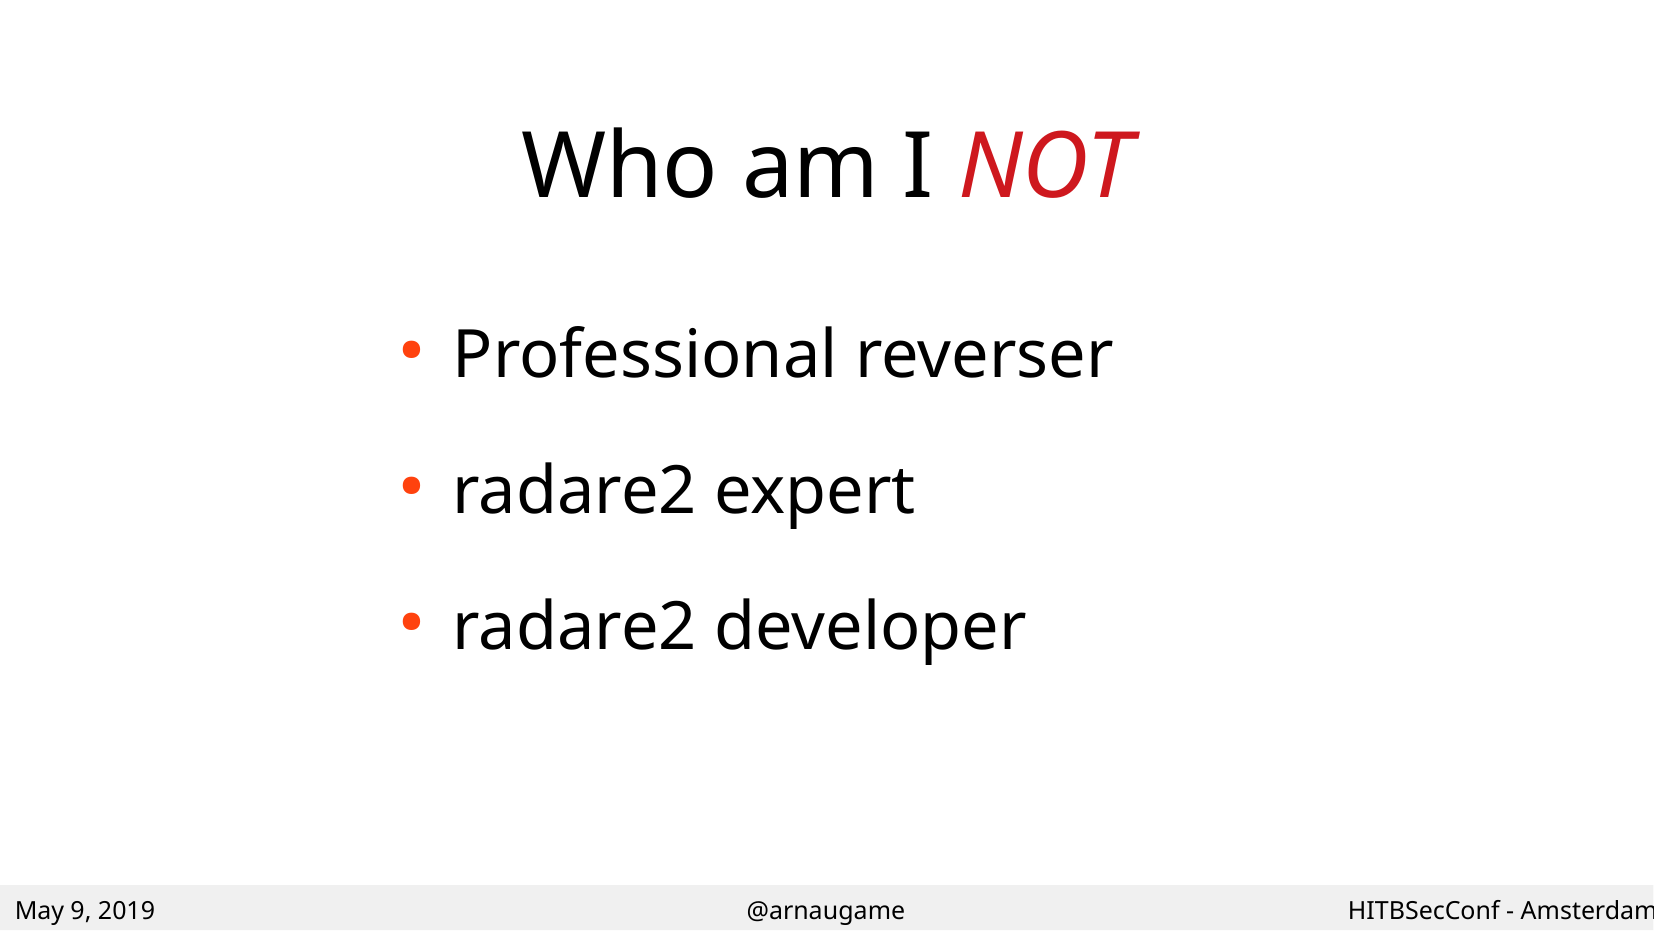

# Who am I NOT
Professional reverser
radare2 expert
radare2 developer
May 9, 2019
@arnaugamez
HITBSecConf - Amsterdam